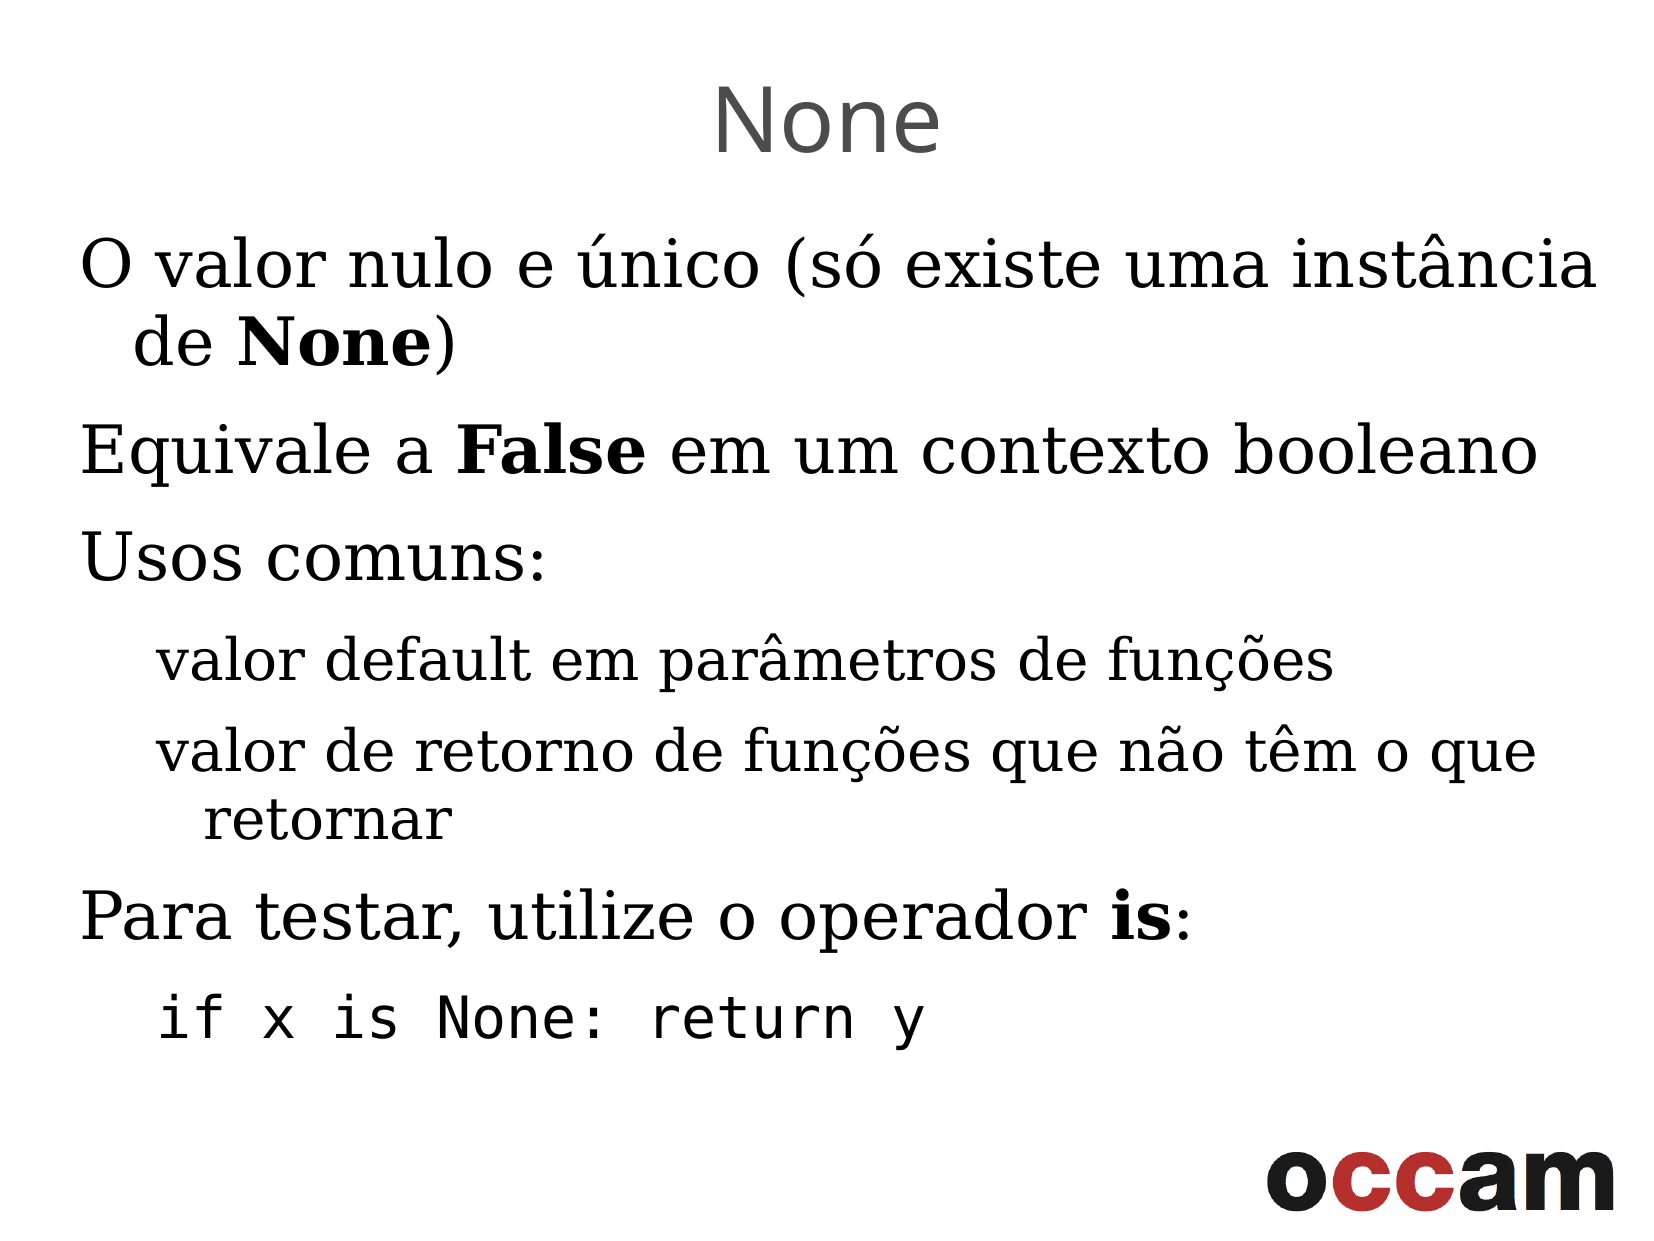

# None
O valor nulo e único (só existe uma instância de None)
Equivale a False em um contexto booleano
Usos comuns:
valor default em parâmetros de funções
valor de retorno de funções que não têm o que retornar
Para testar, utilize o operador is:
if x is None: return y